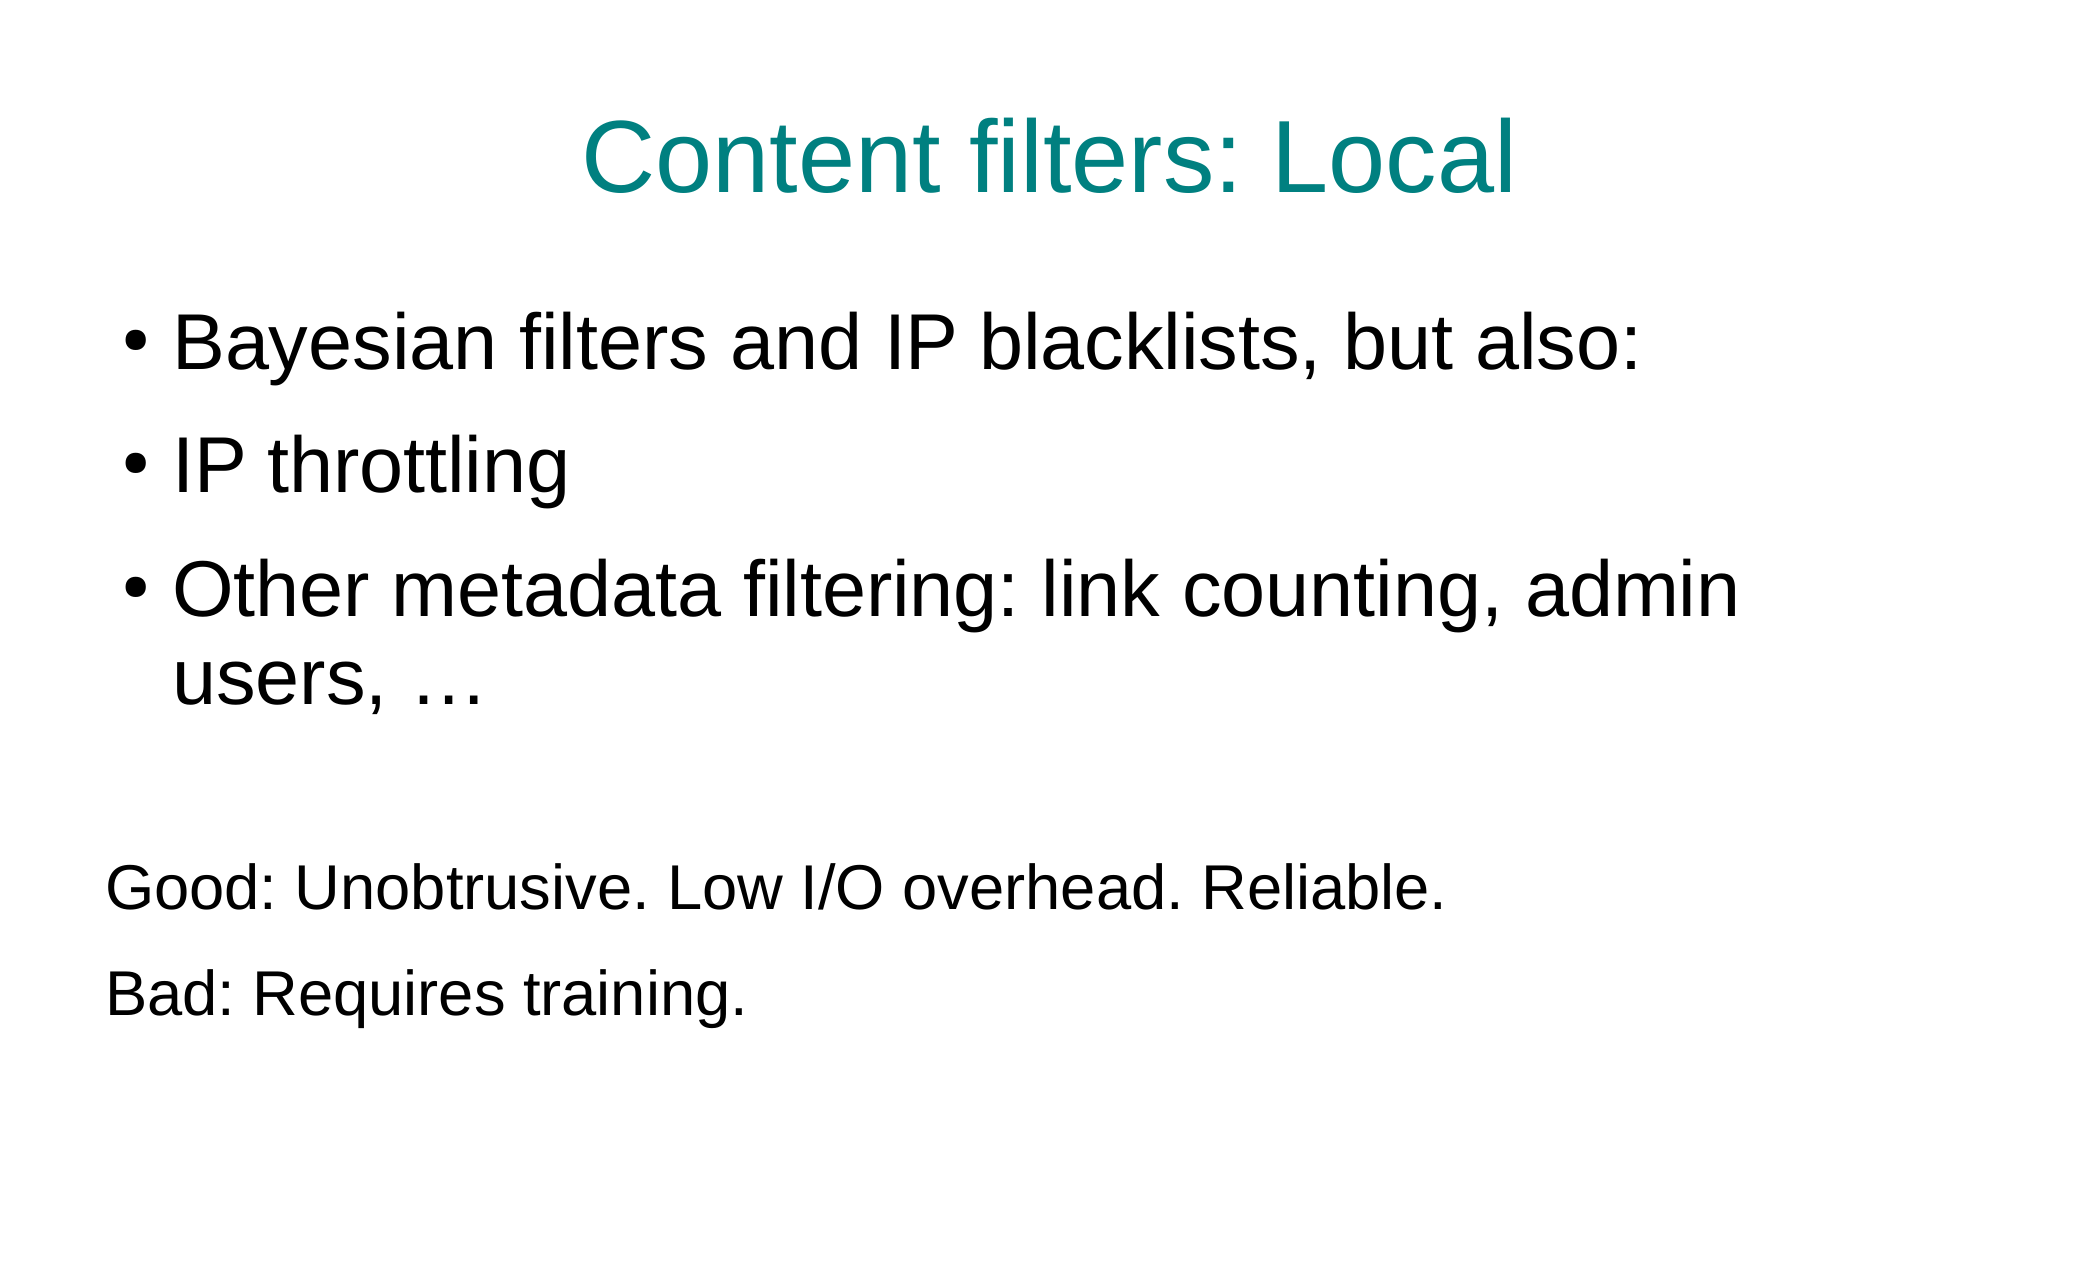

# Content filters: Local
Bayesian filters and IP blacklists, but also:
IP throttling
Other metadata filtering: link counting, admin users, …
Good: Unobtrusive. Low I/O overhead. Reliable.
Bad: Requires training.